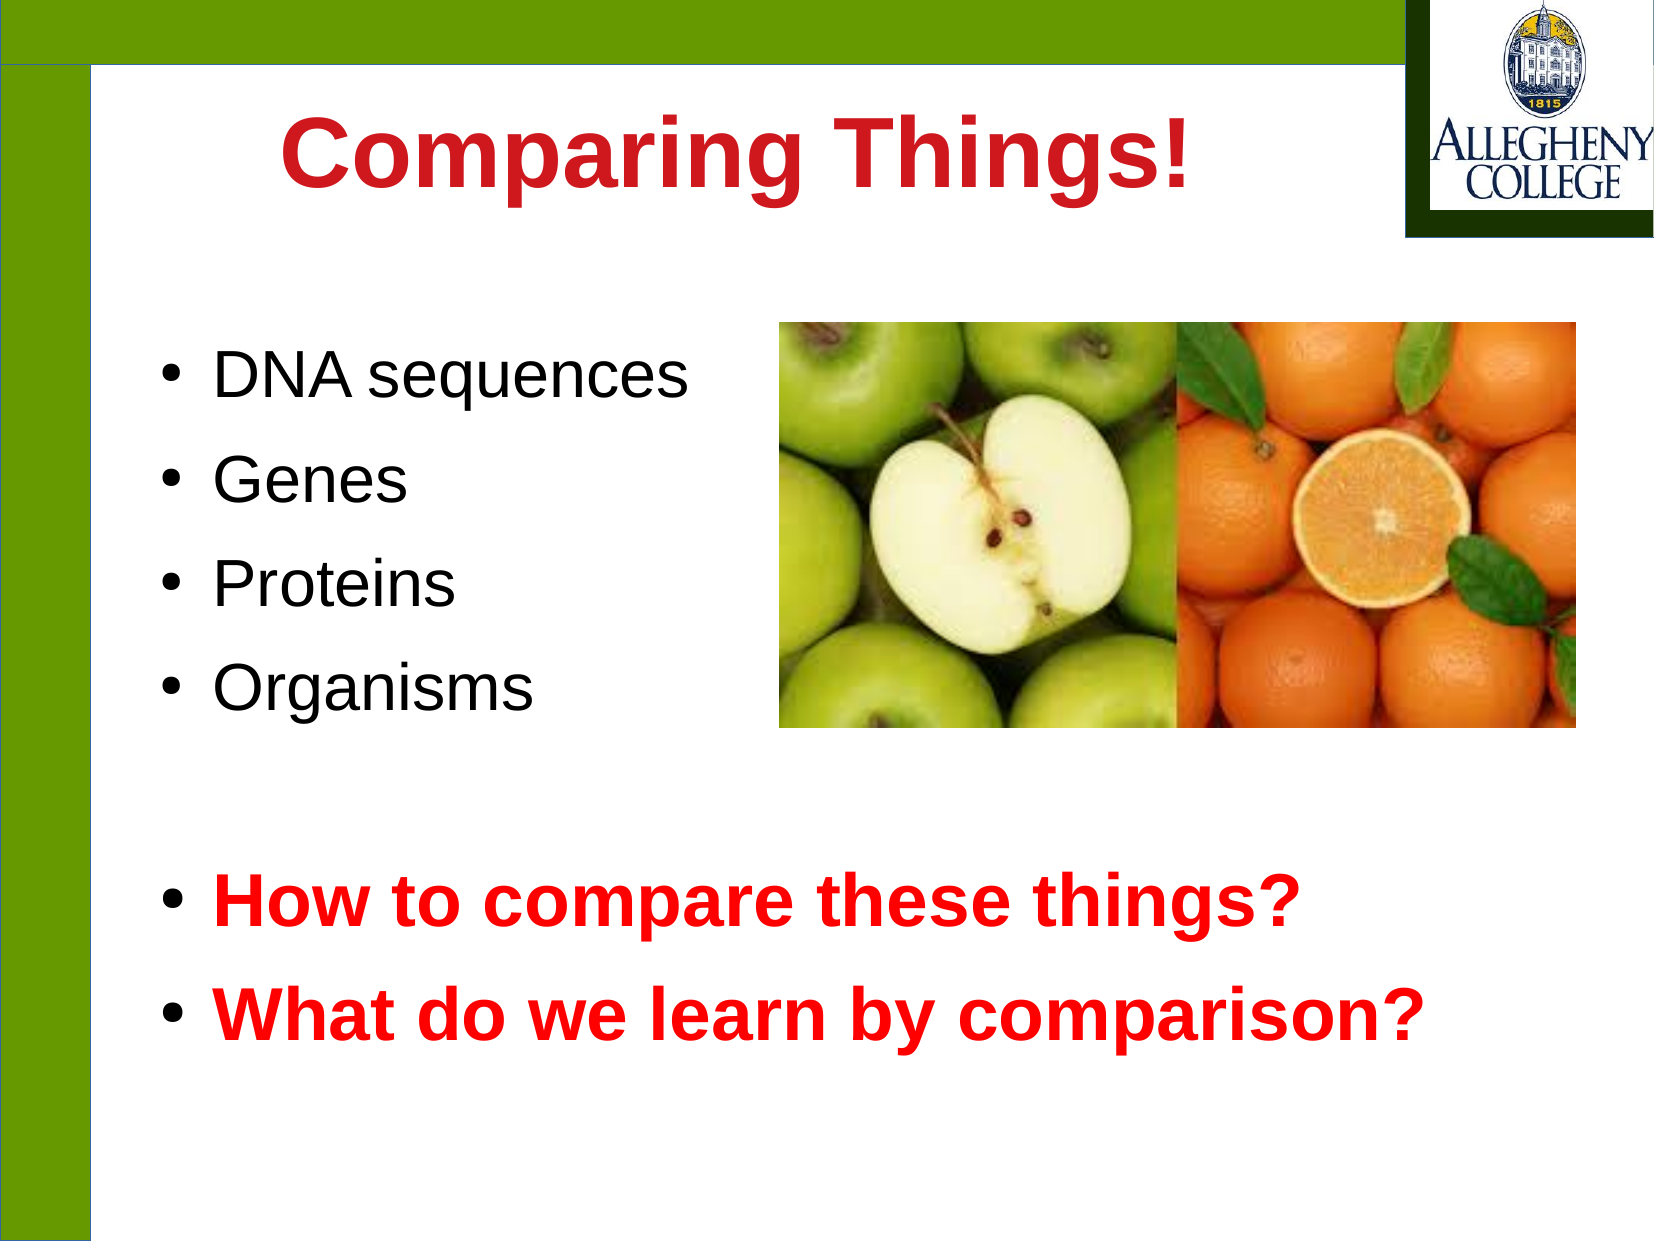

# Comparing Things!
DNA sequences
Genes
Proteins
Organisms
How to compare these things?
What do we learn by comparison?